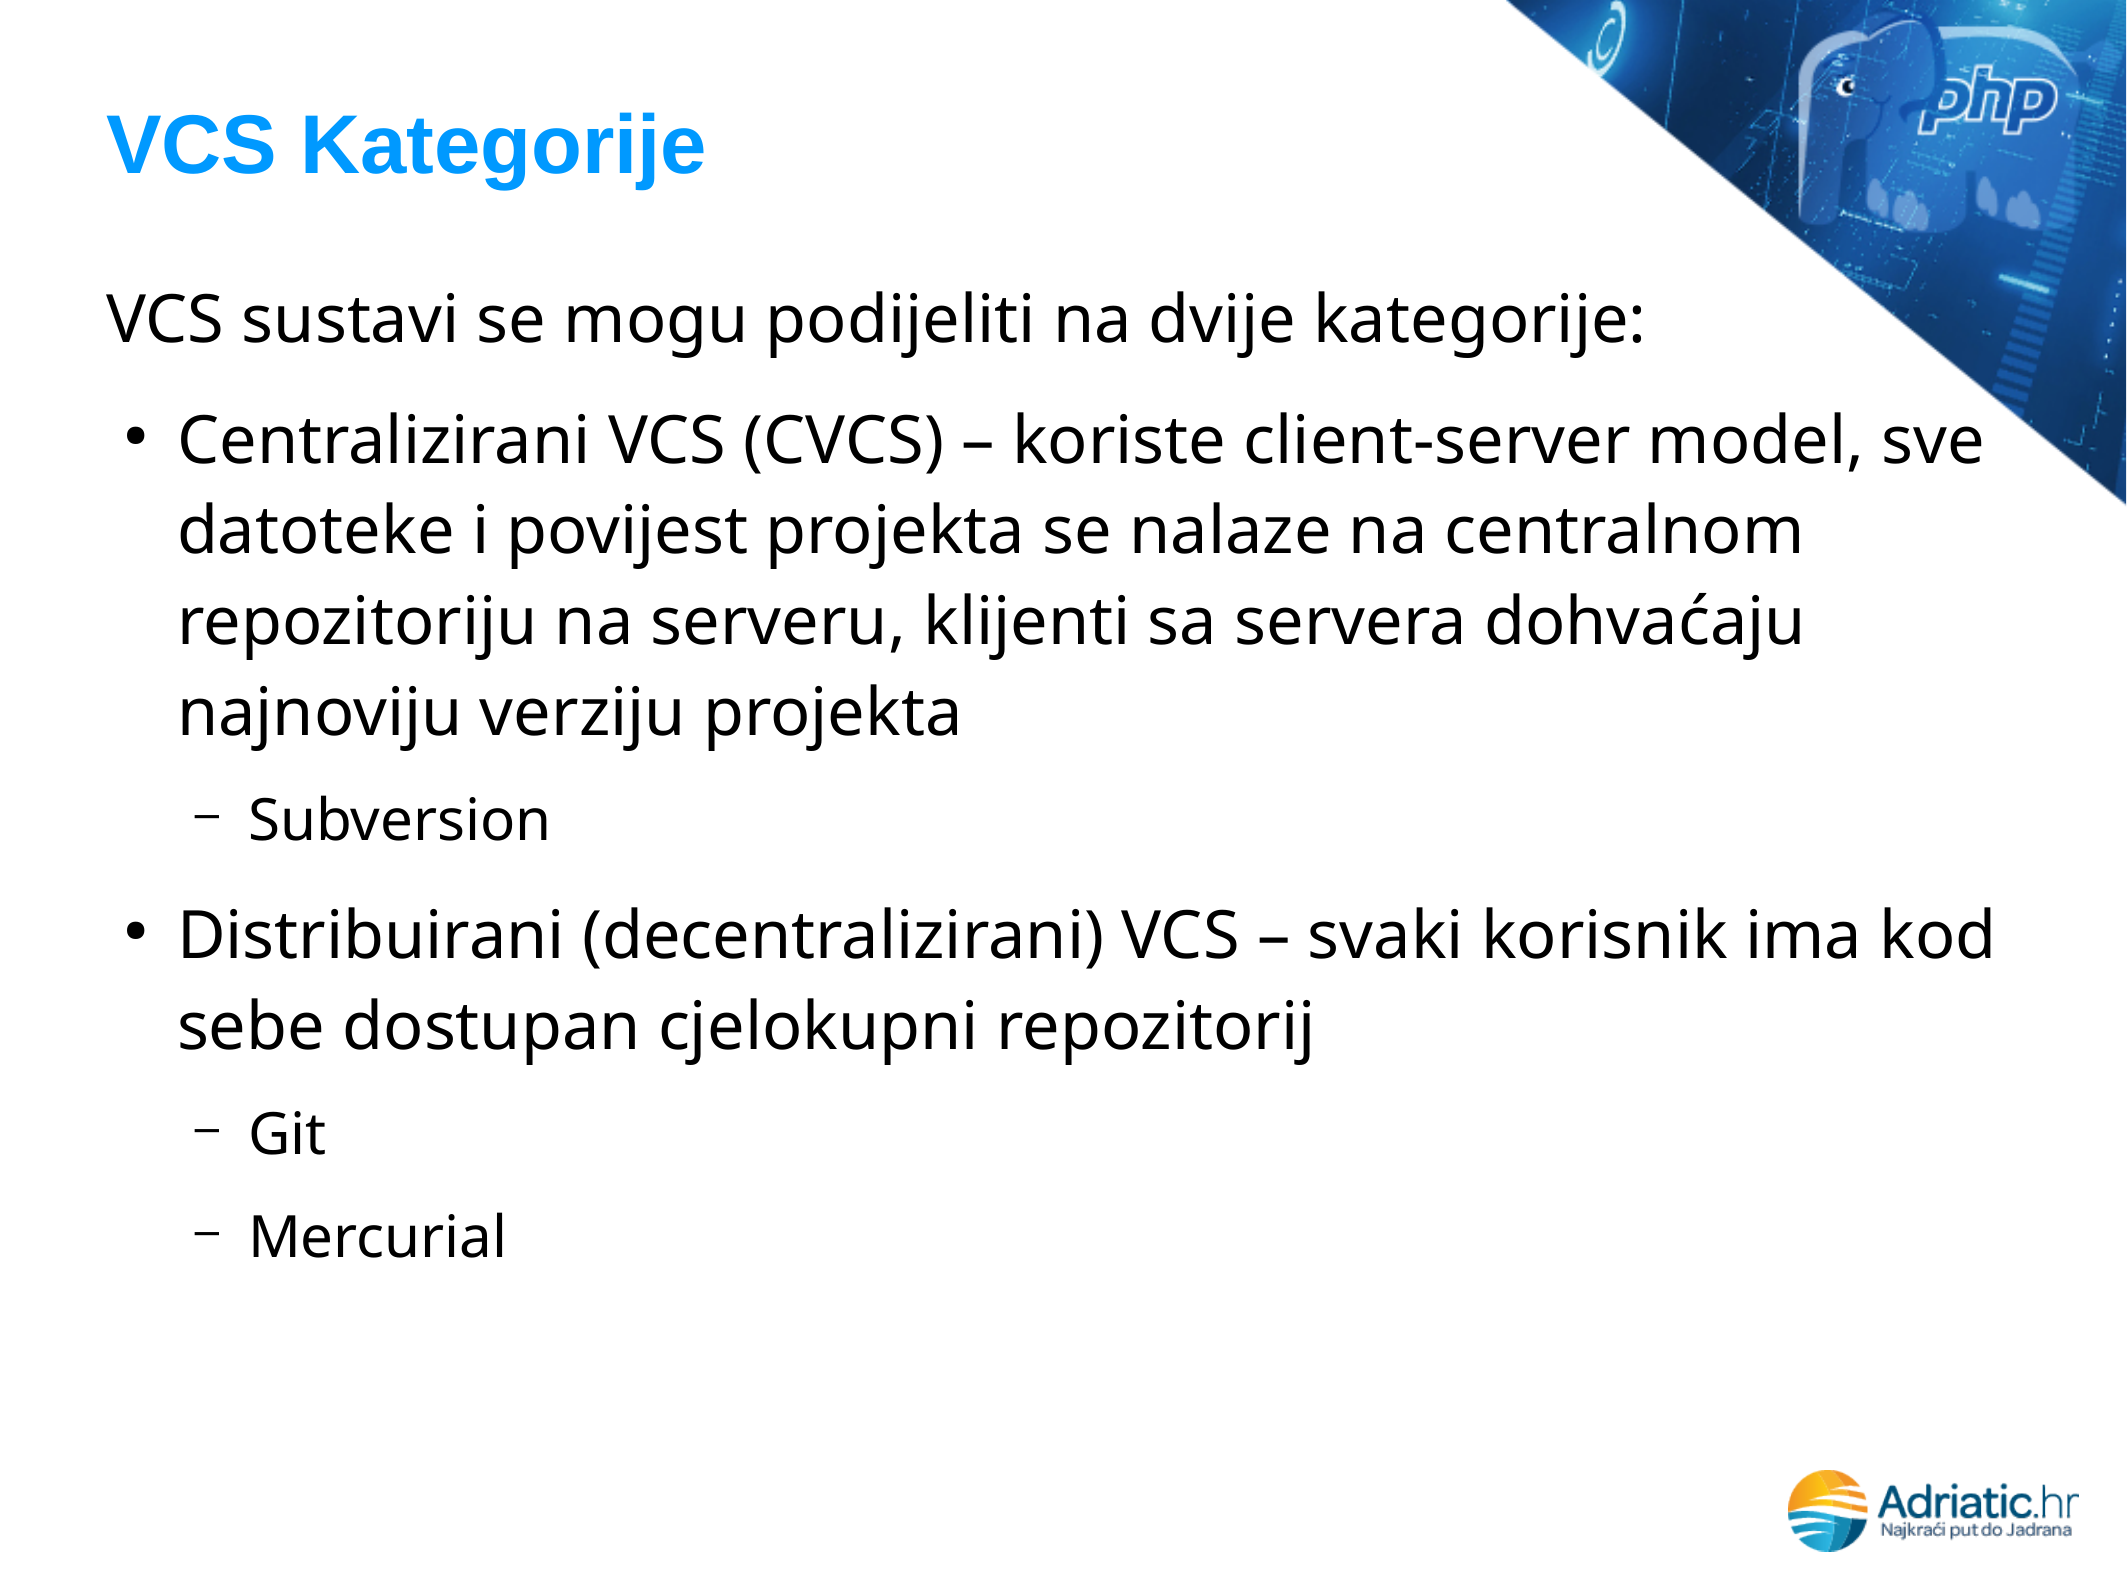

# VCS Kategorije
VCS sustavi se mogu podijeliti na dvije kategorije:
Centralizirani VCS (CVCS) – koriste client-server model, sve datoteke i povijest projekta se nalaze na centralnom repozitoriju na serveru, klijenti sa servera dohvaćaju najnoviju verziju projekta
Subversion
Distribuirani (decentralizirani) VCS – svaki korisnik ima kod sebe dostupan cjelokupni repozitorij
Git
Mercurial